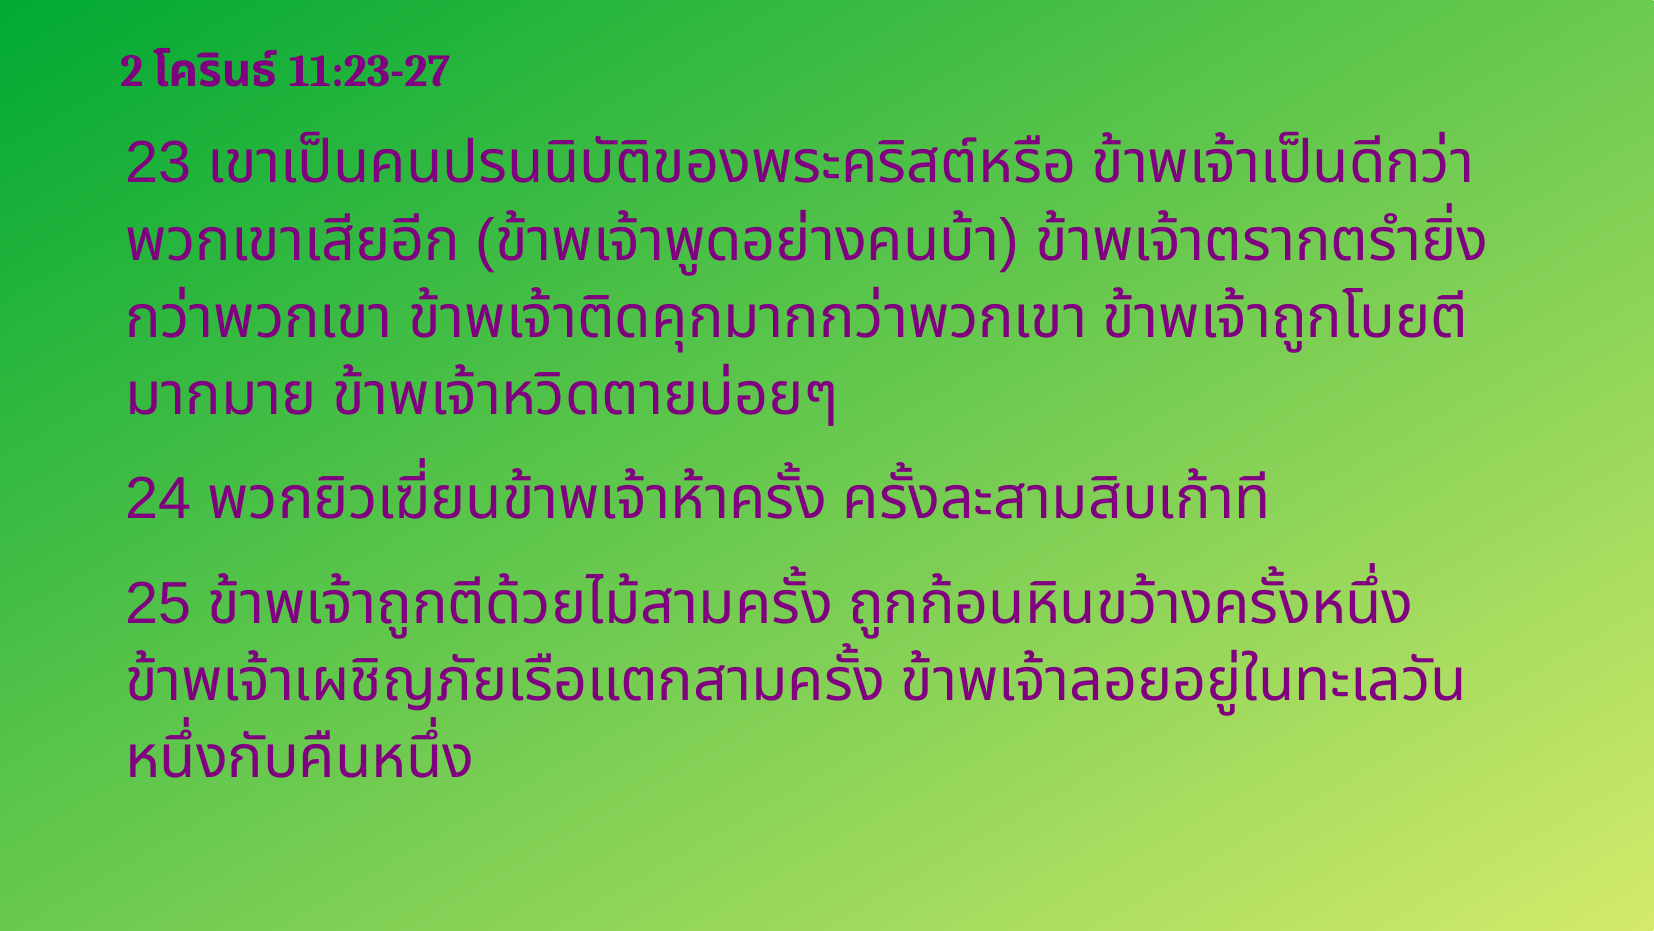

# 2 โครินธ์ 11:23-27
23 เขาเป็นคนปรนนิบัติของพระคริสต์หรือ ข้าพเจ้าเป็นดีกว่าพวกเขาเสียอีก (ข้าพเจ้าพูดอย่างคนบ้า) ข้าพเจ้าตรากตรำยิ่งกว่าพวกเขา ข้าพเจ้าติดคุกมากกว่าพวกเขา ข้าพเจ้าถูกโบยตีมากมาย ข้าพเจ้าหวิดตายบ่อยๆ
24 พวกยิวเฆี่ยนข้าพเจ้าห้าครั้ง ครั้งละสามสิบเก้าที
25 ข้าพเจ้าถูกตีด้วยไม้สามครั้ง ถูกก้อนหินขว้างครั้งหนึ่ง ข้าพเจ้าเผชิญภัยเรือแตกสามครั้ง ข้าพเจ้าลอยอยู่ในทะเลวันหนึ่งกับคืนหนึ่ง